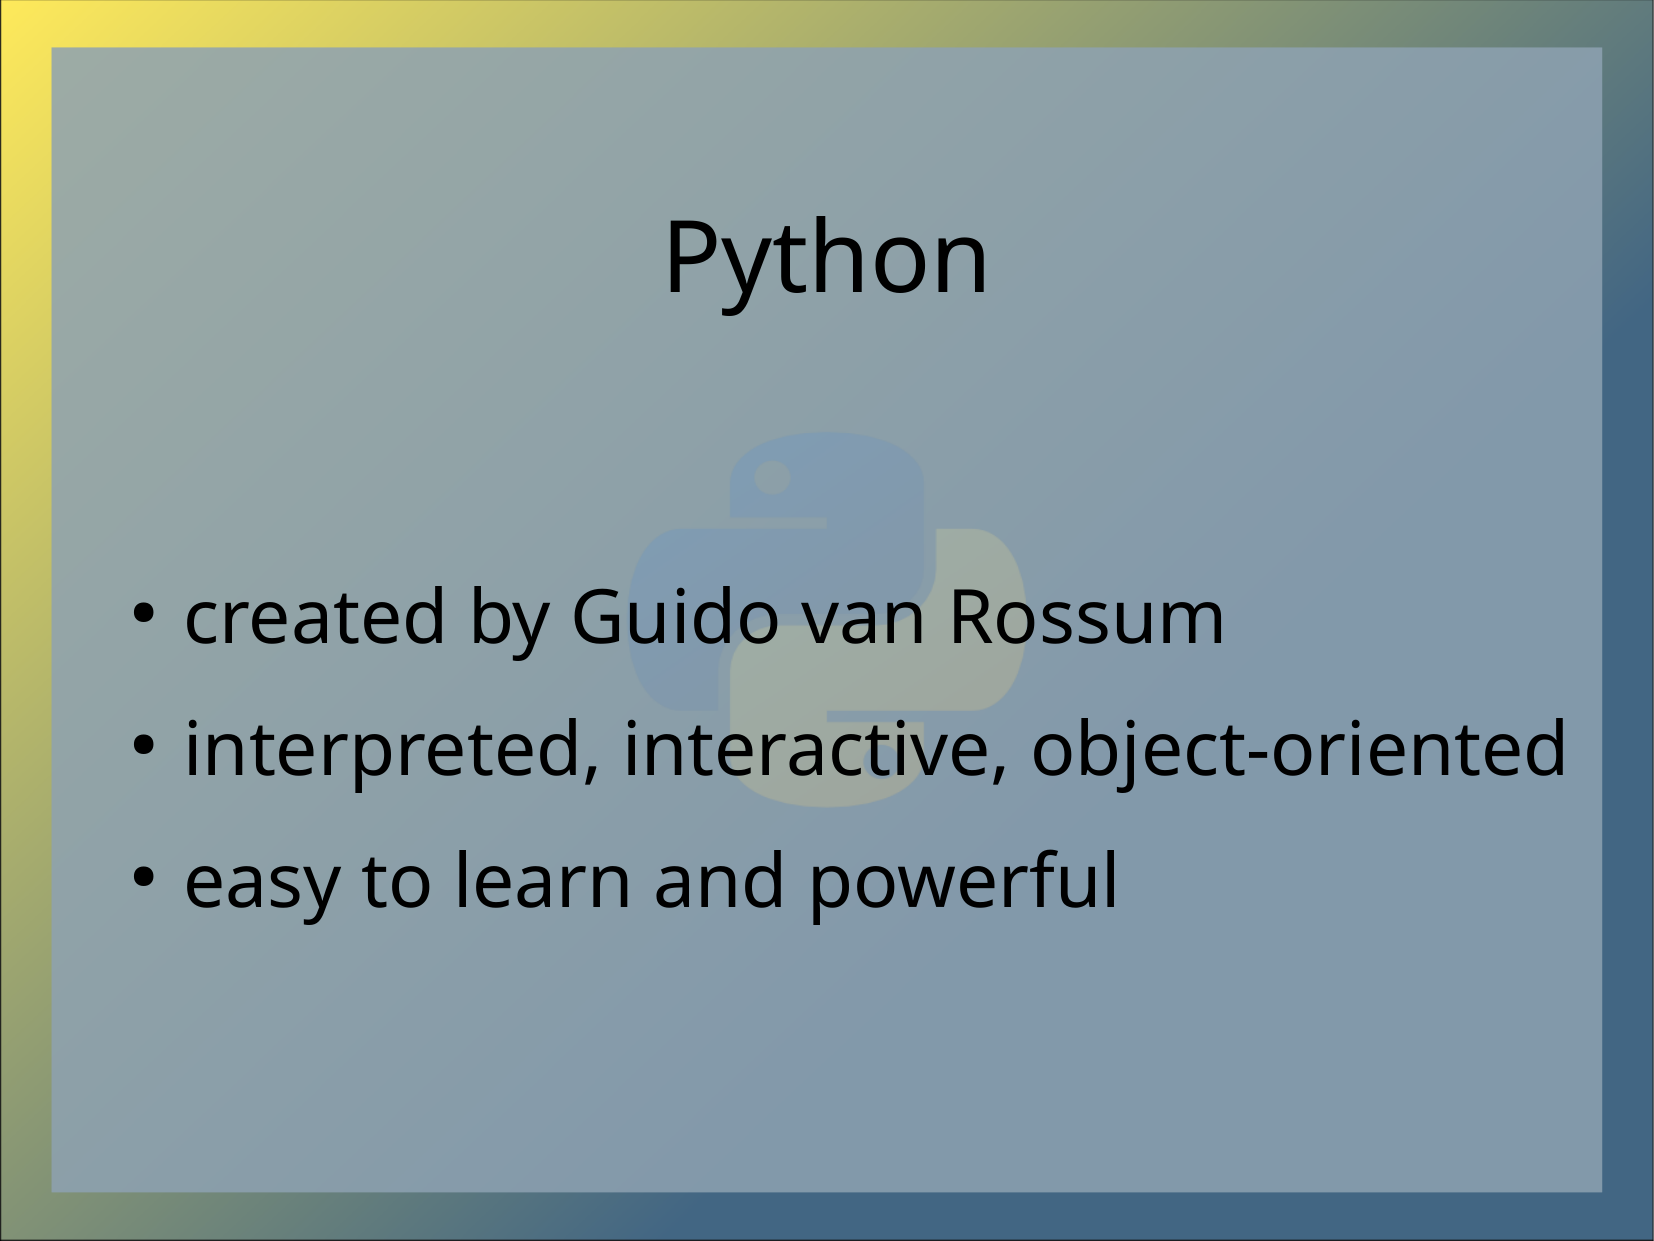

# Python
created by Guido van Rossum
interpreted, interactive, object-oriented
easy to learn and powerful